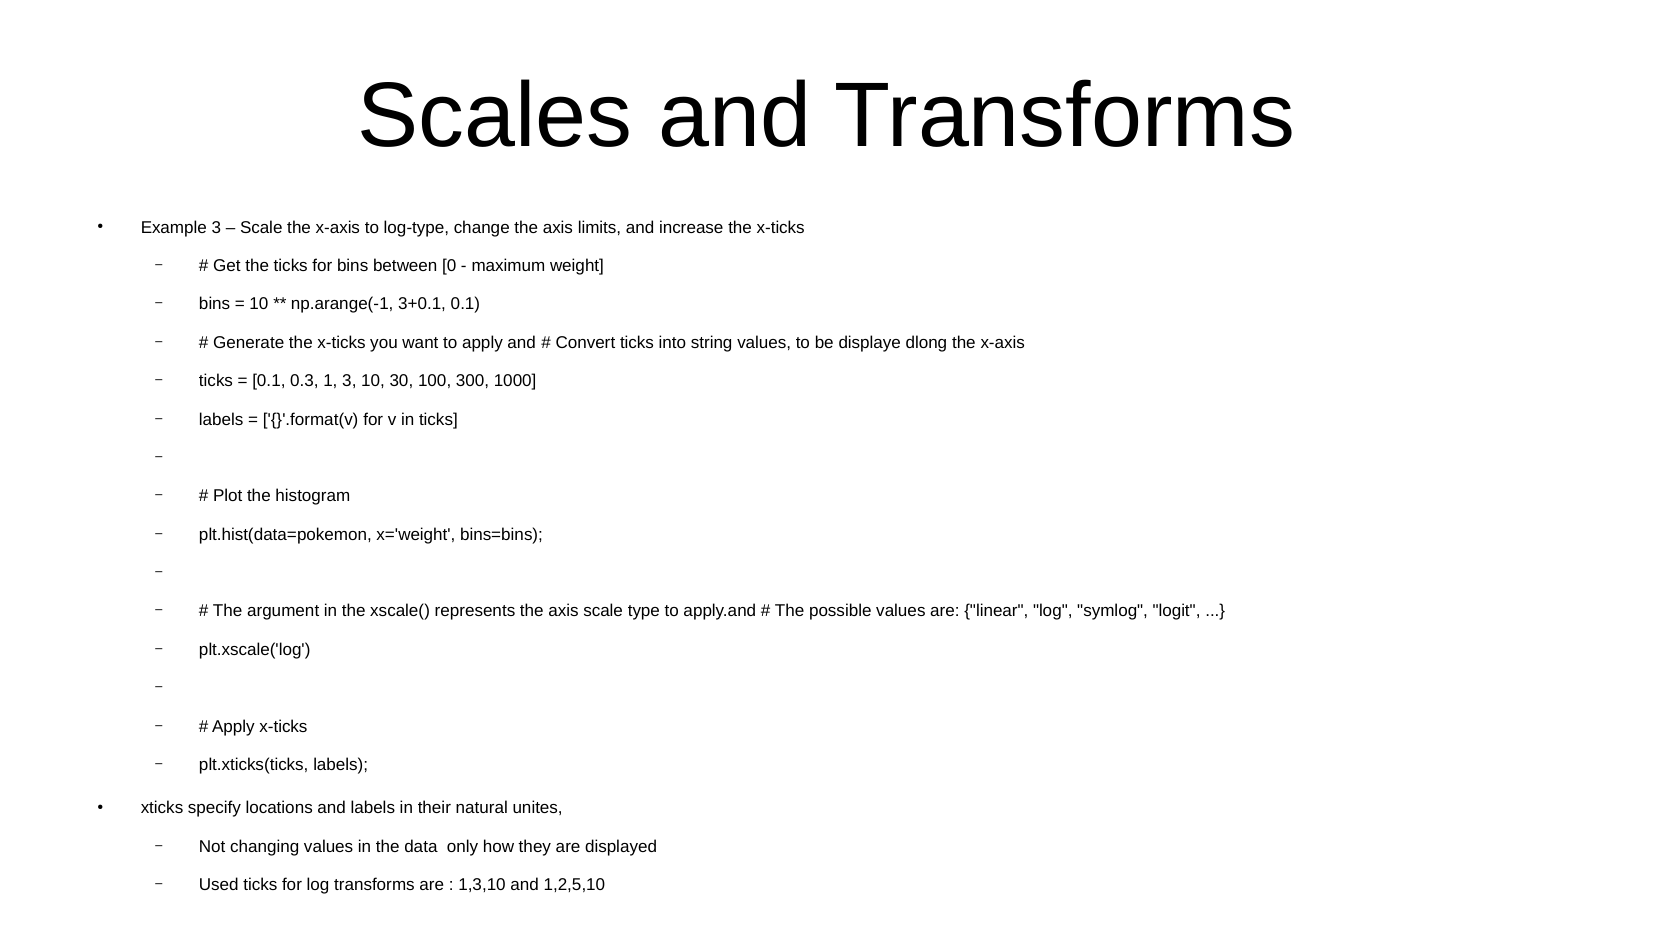

# Scales and Transforms
Example 3 – Scale the x-axis to log-type, change the axis limits, and increase the x-ticks
# Get the ticks for bins between [0 - maximum weight]
bins = 10 ** np.arange(-1, 3+0.1, 0.1)
# Generate the x-ticks you want to apply and # Convert ticks into string values, to be displaye dlong the x-axis
ticks = [0.1, 0.3, 1, 3, 10, 30, 100, 300, 1000]
labels = ['{}'.format(v) for v in ticks]
# Plot the histogram
plt.hist(data=pokemon, x='weight', bins=bins);
# The argument in the xscale() represents the axis scale type to apply.and # The possible values are: {"linear", "log", "symlog", "logit", ...}
plt.xscale('log')
# Apply x-ticks
plt.xticks(ticks, labels);
xticks specify locations and labels in their natural unites,
Not changing values in the data only how they are displayed
Used ticks for log transforms are : 1,3,10 and 1,2,5,10